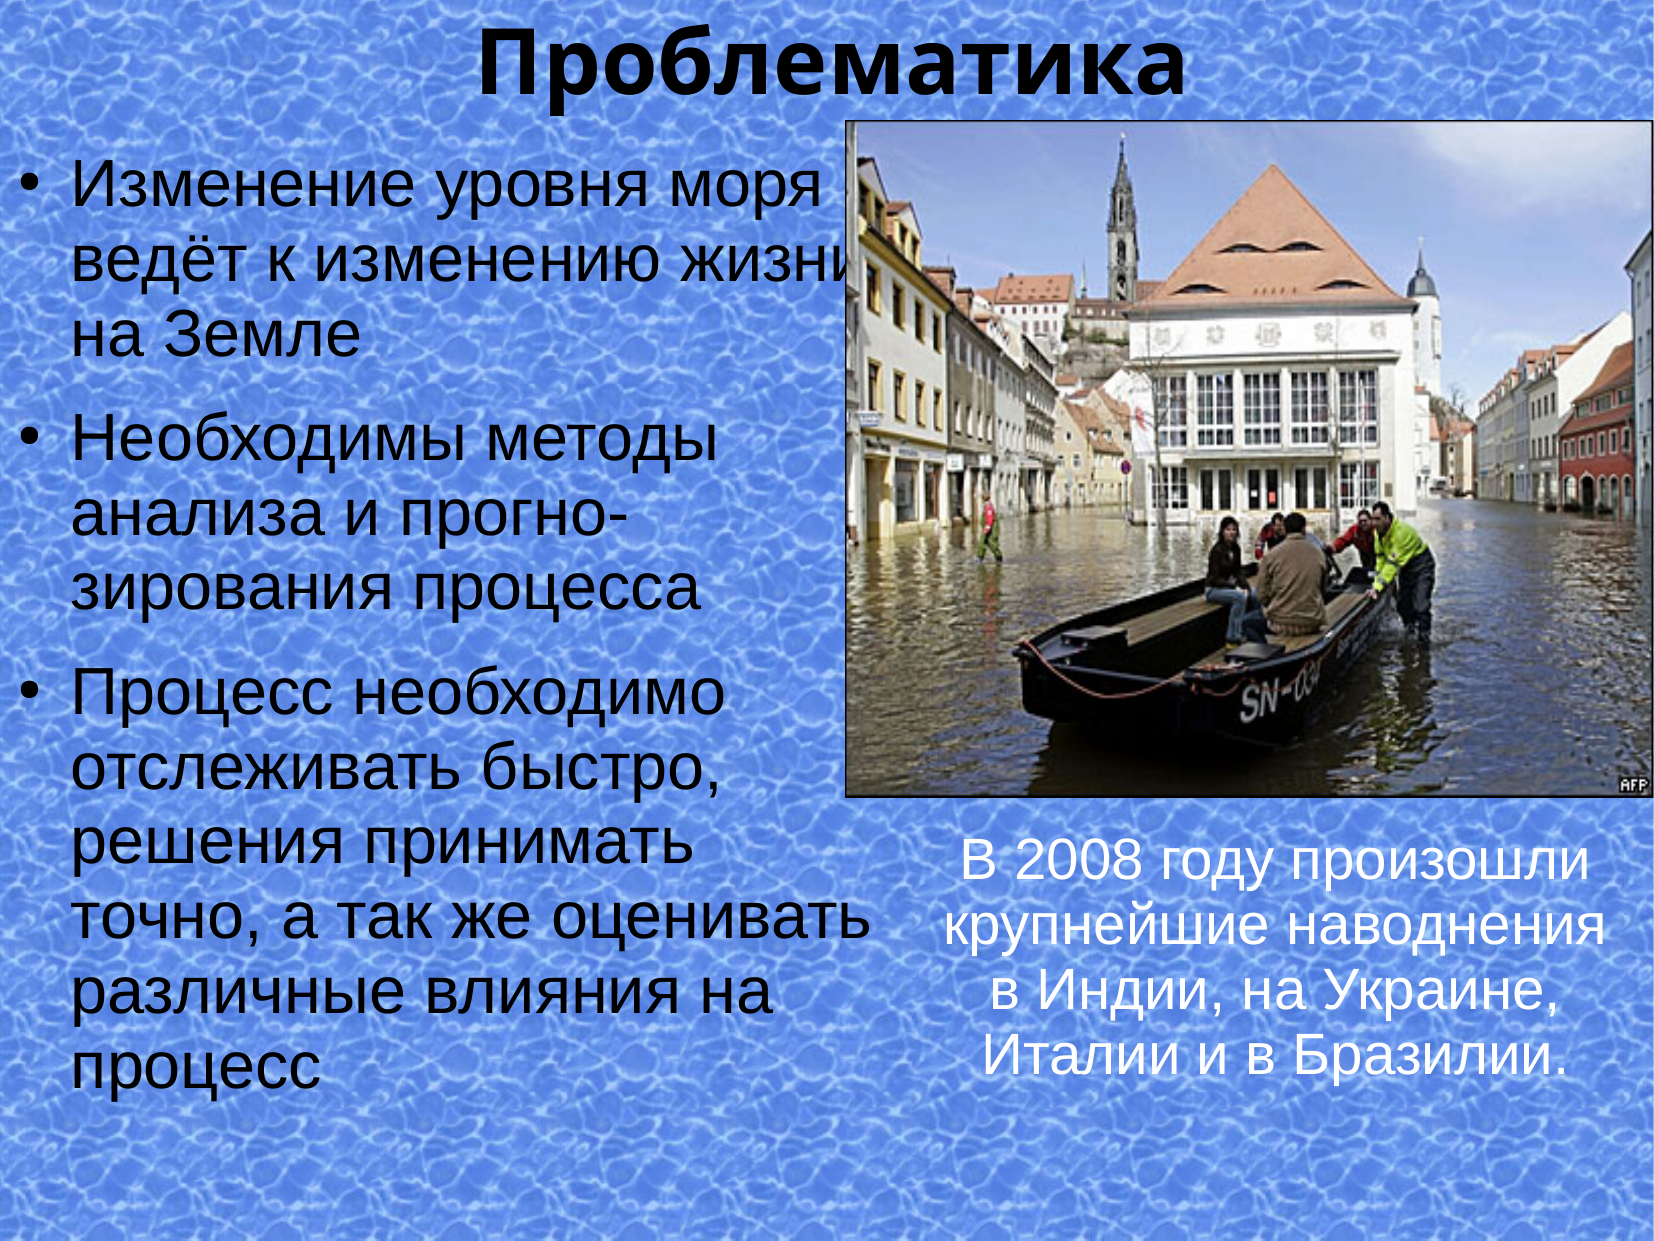

# Проблематика
Изменение уровня моря ведёт к изменению жизни на Земле
Необходимы методы анализа и прогно-зирования процесса
Процесс необходимо отслеживать быстро, решения принимать точно, а так же оценивать различные влияния на процесс
В 2008 году произошли крупнейшие наводнения в Индии, на Украине, Италии и в Бразилии.